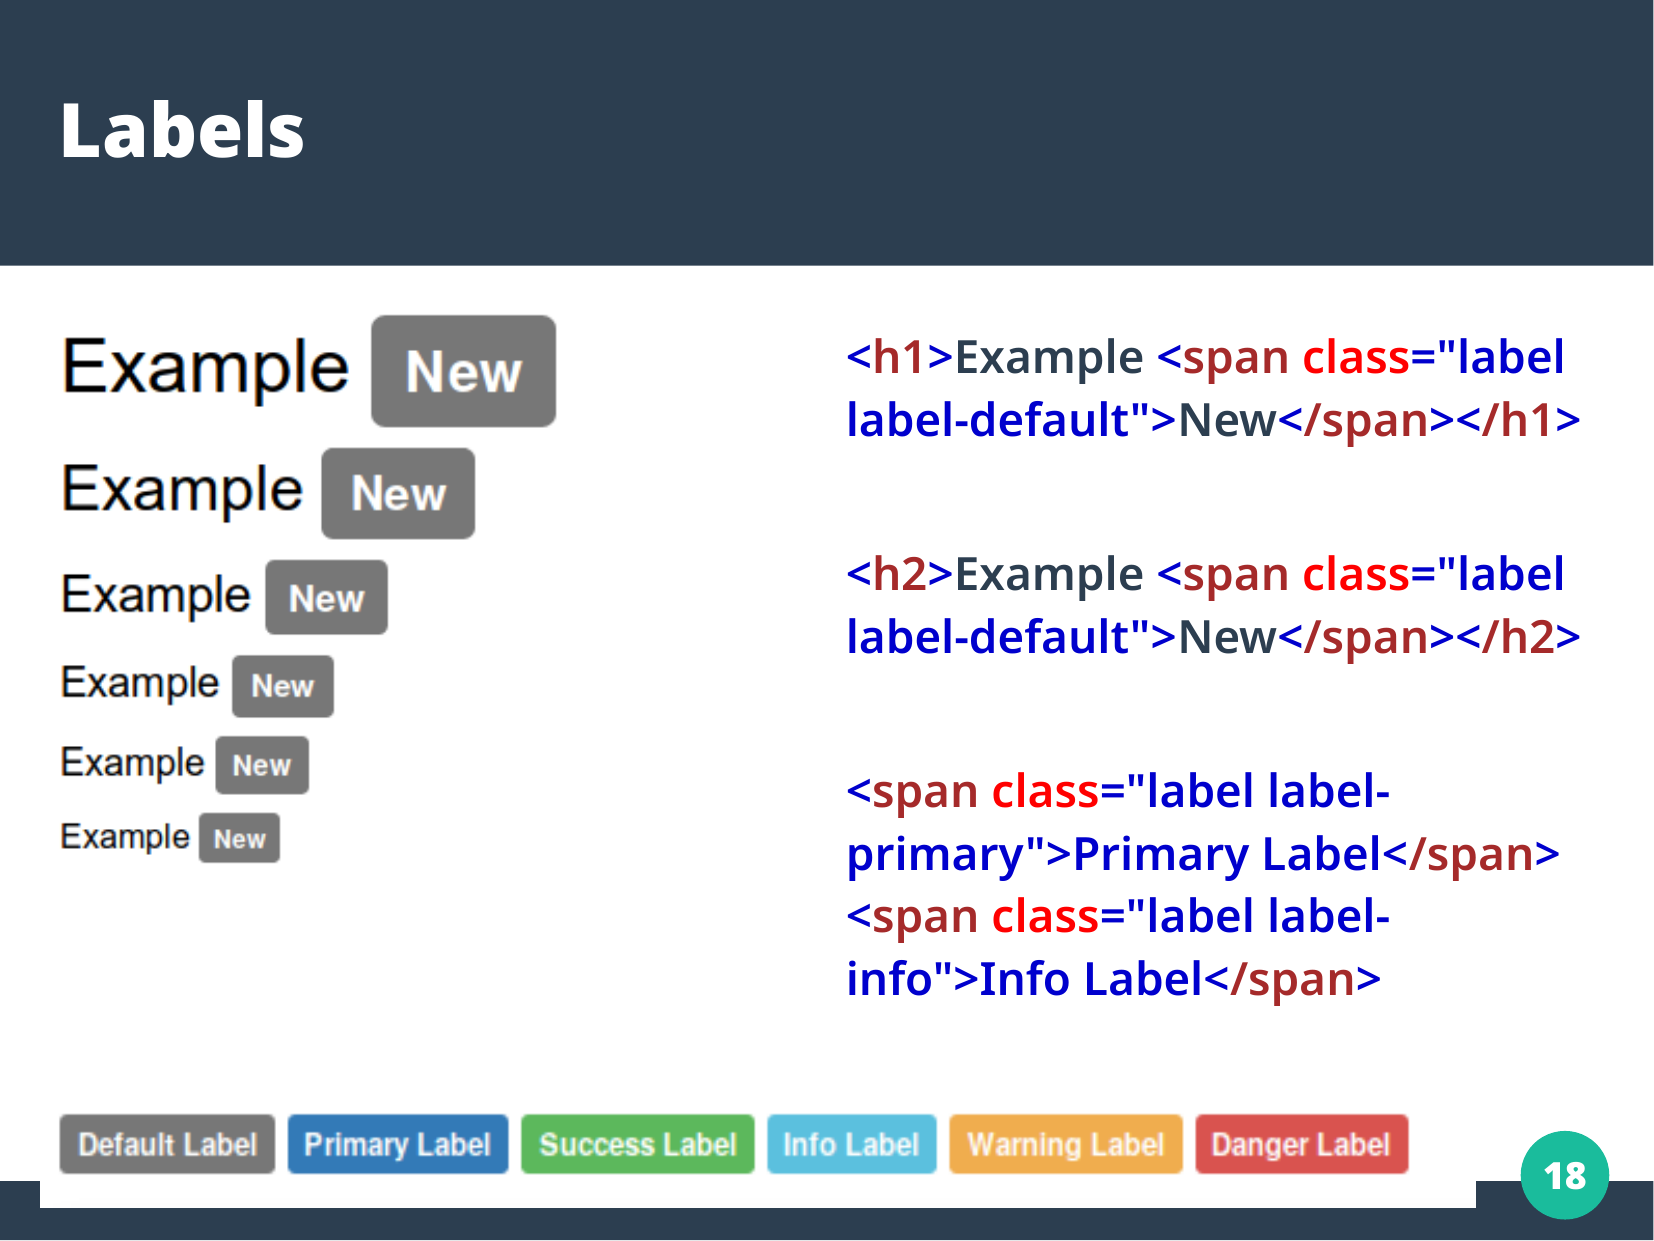

# Labels
<h1>Example <span class="label label-default">New</span></h1>
<h2>Example <span class="label label-default">New</span></h2>
<span class="label label-primary">Primary Label</span>
<span class="label label-info">Info Label</span>
18